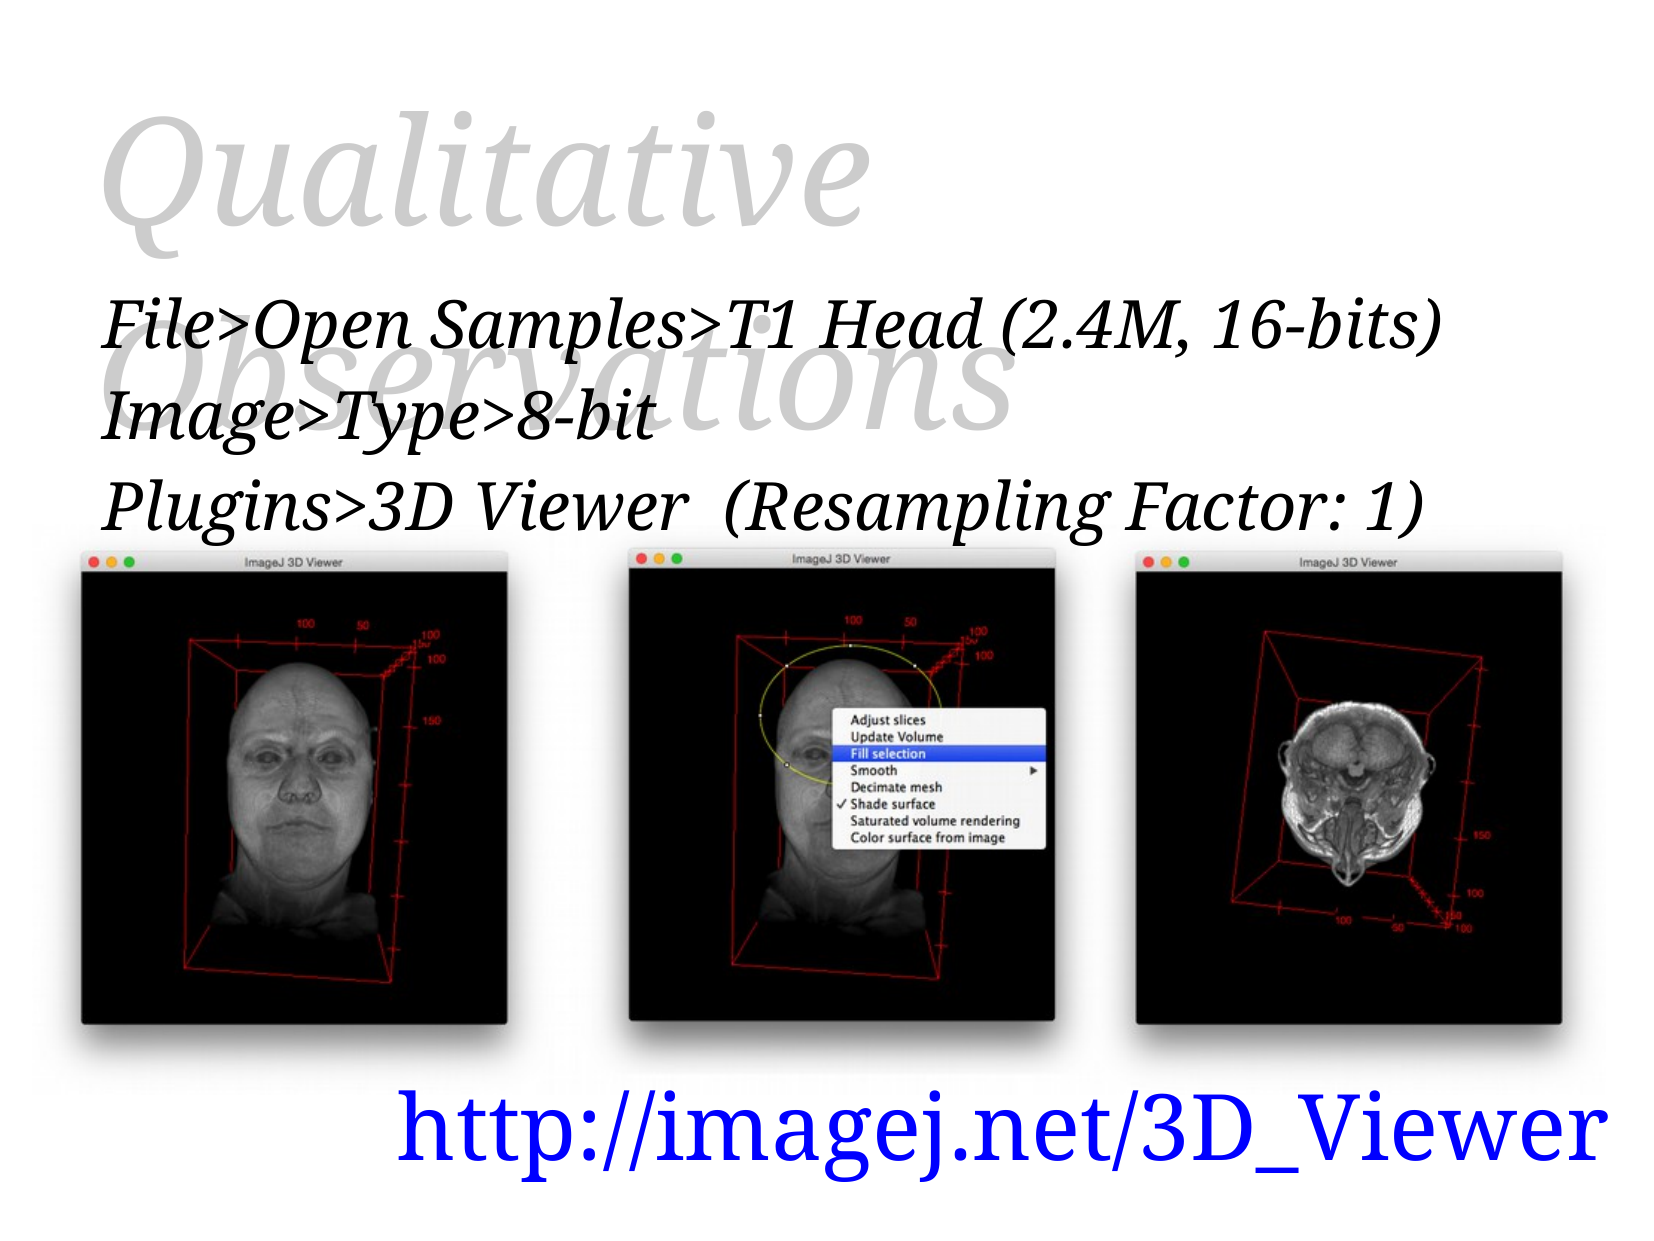

Qualitative Observations
File>Open Samples>T1 Head (2.4M, 16-bits)
Image>Type>8-bit
Plugins>3D Viewer (Resampling Factor: 1)
http://imagej.net/3D_Viewer